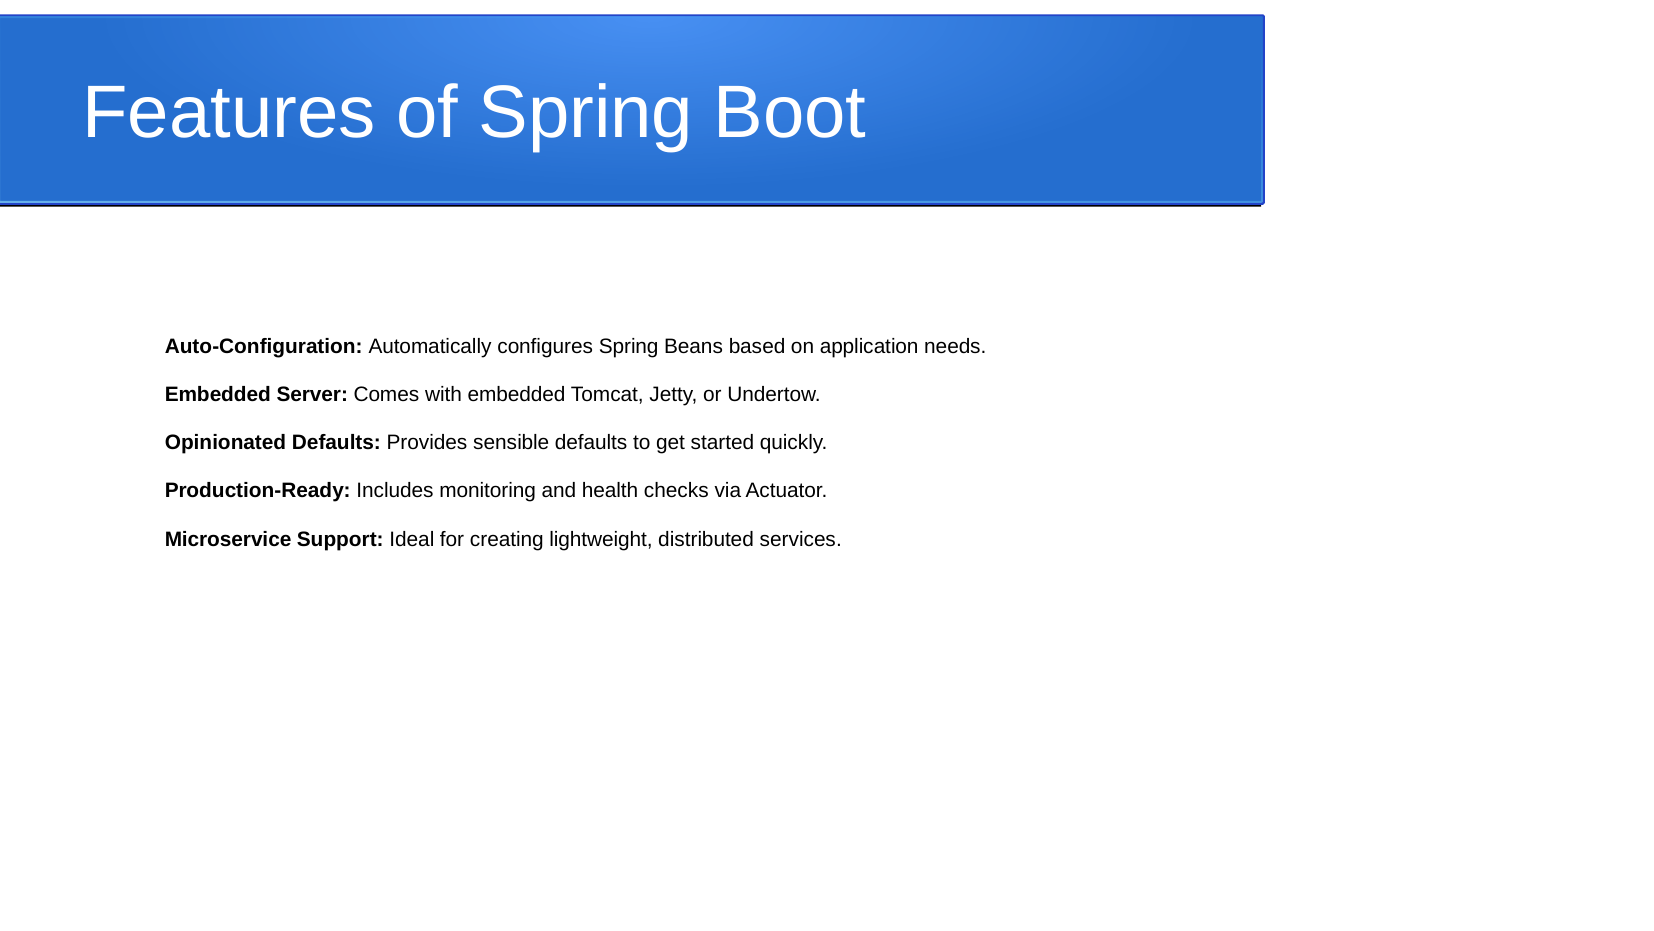

# Features of Spring Boot
Auto-Configuration: Automatically configures Spring Beans based on application needs.
Embedded Server: Comes with embedded Tomcat, Jetty, or Undertow.
Opinionated Defaults: Provides sensible defaults to get started quickly.
Production-Ready: Includes monitoring and health checks via Actuator.
Microservice Support: Ideal for creating lightweight, distributed services.